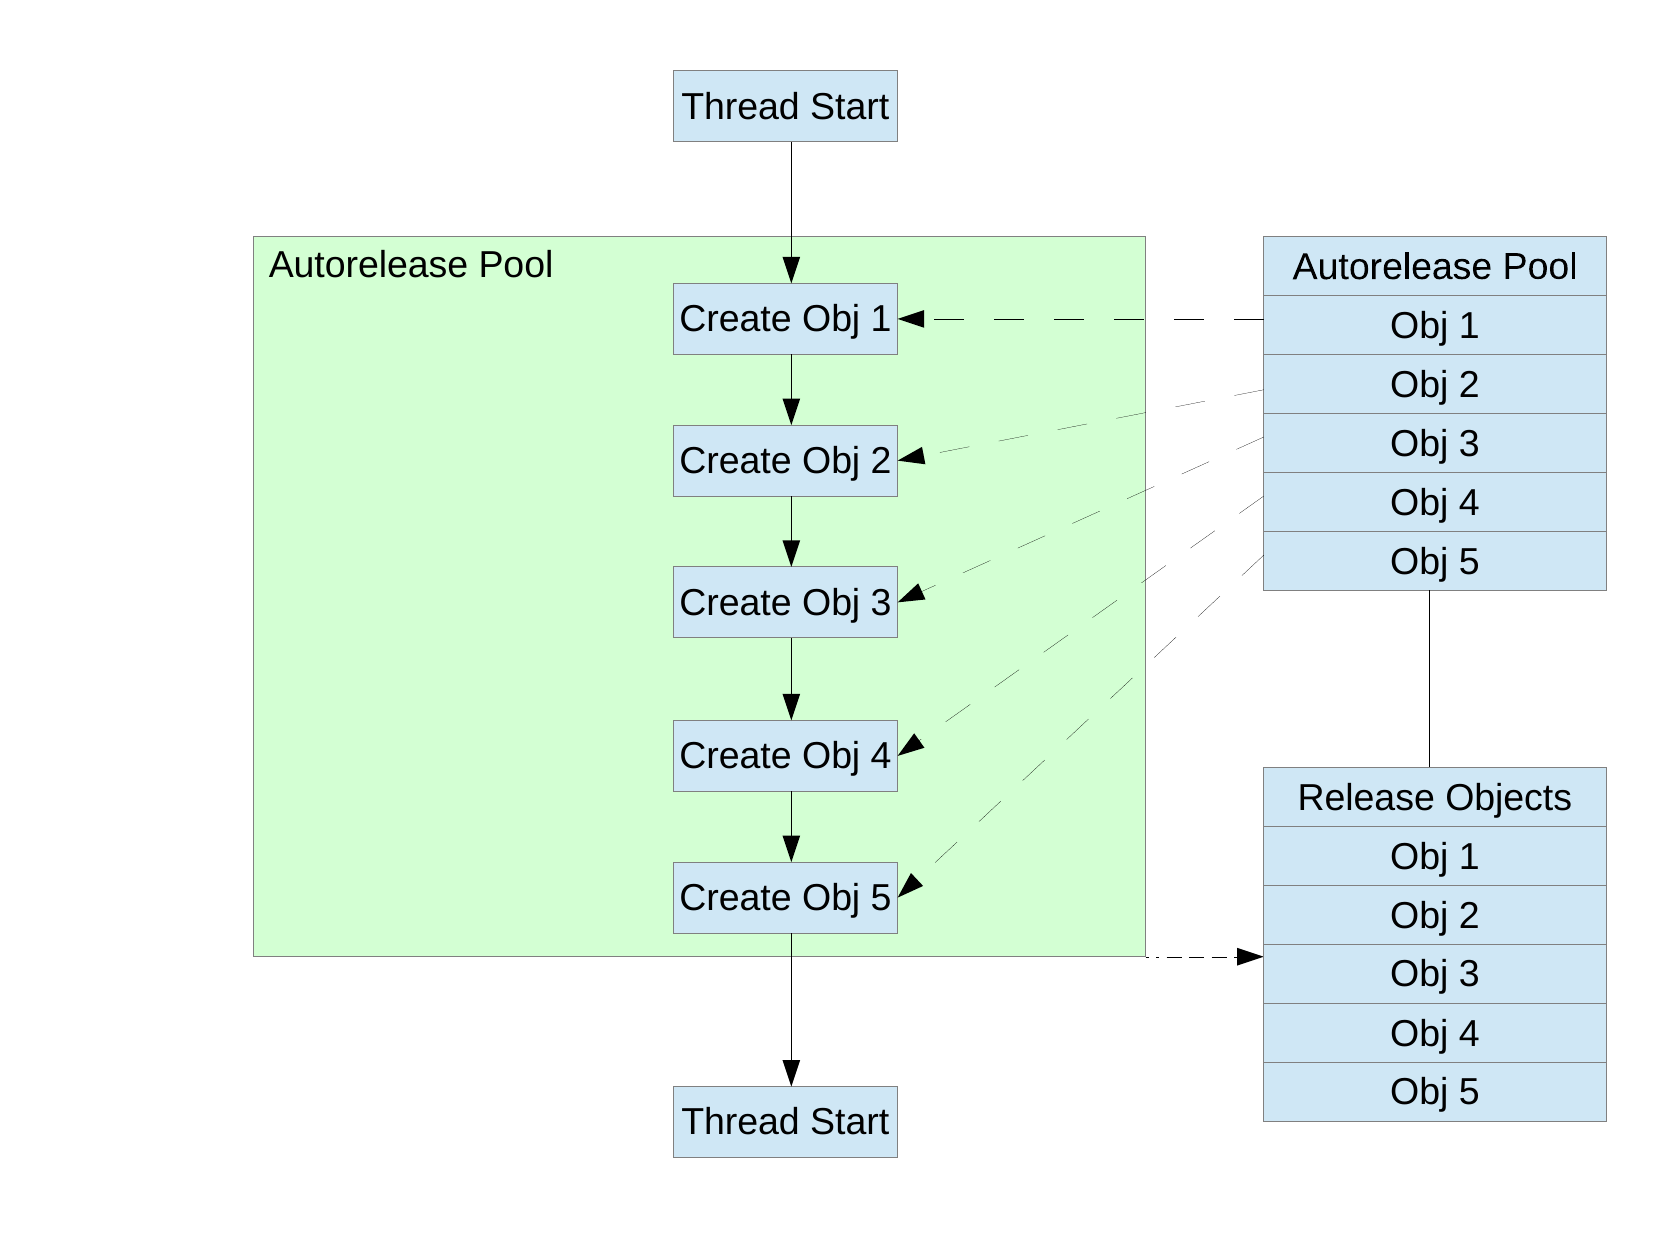

Thread Start
Autorelease Pool
Autorelease Pool
Create Obj 1
Obj 1
Obj 2
Obj 3
Create Obj 2
Obj 4
Obj 5
Create Obj 3
Create Obj 4
Release Objects
Obj 1
Create Obj 5
Obj 2
Obj 3
Obj 4
Obj 5
Thread Start